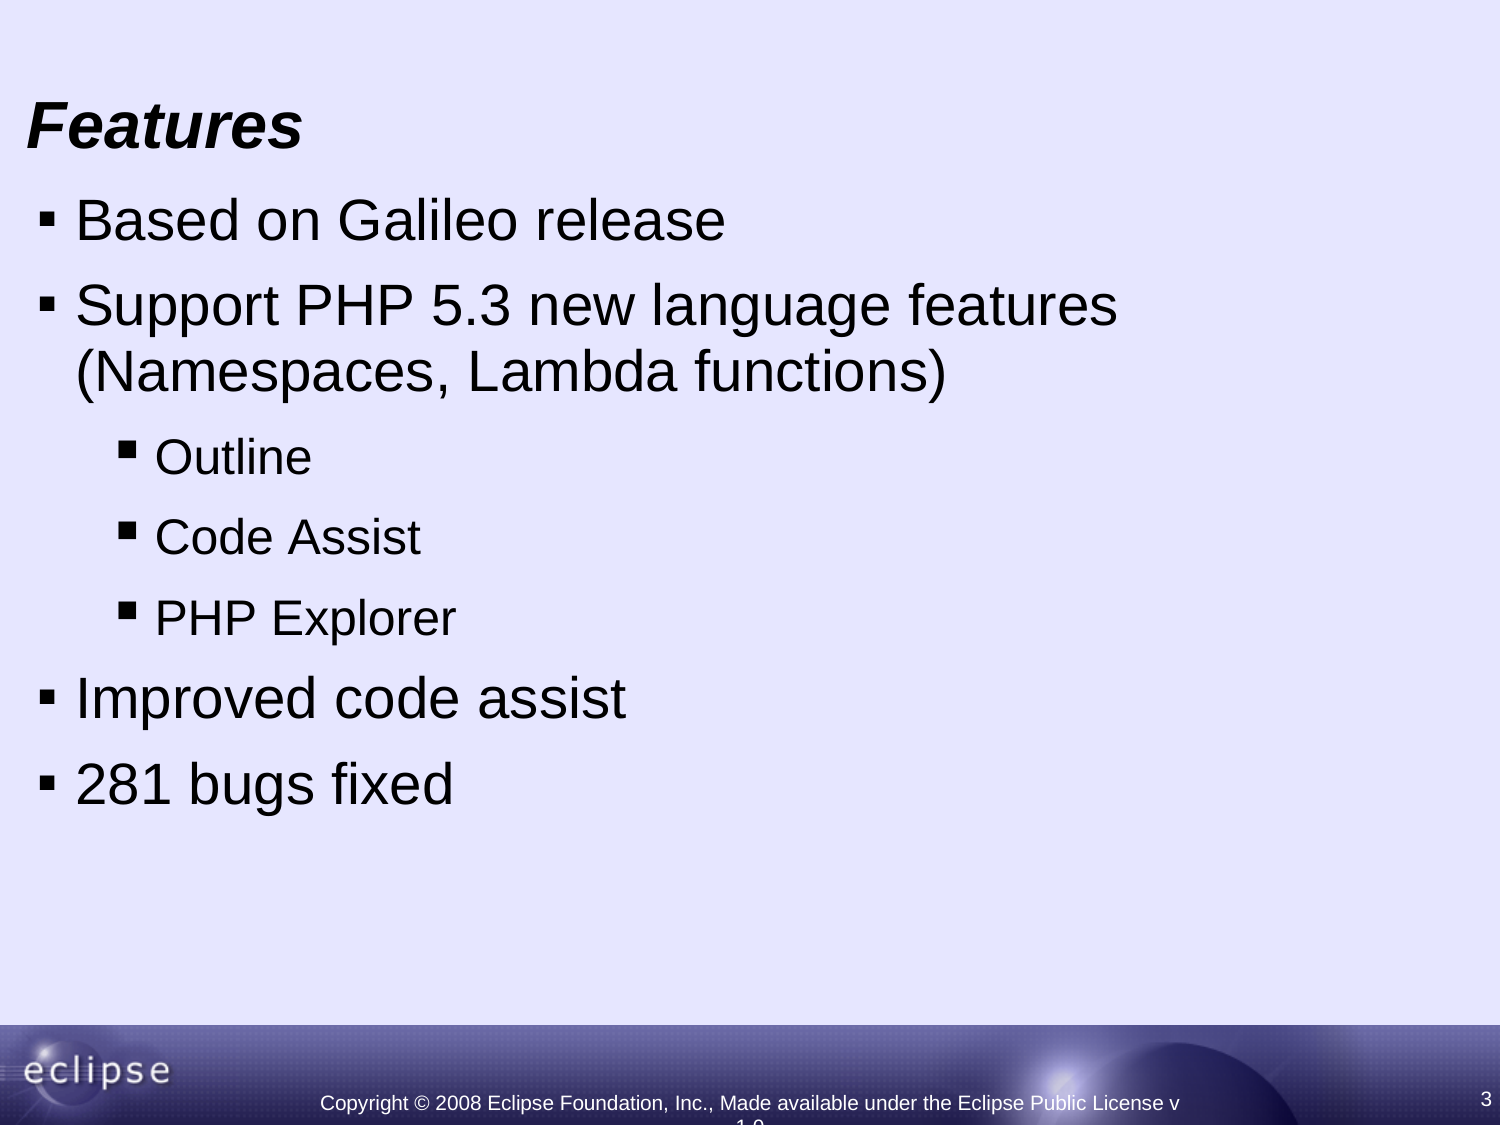

# Features
Based on Galileo release
Support PHP 5.3 new language features (Namespaces, Lambda functions)
Outline
Code Assist
PHP Explorer
Improved code assist
281 bugs fixed
3